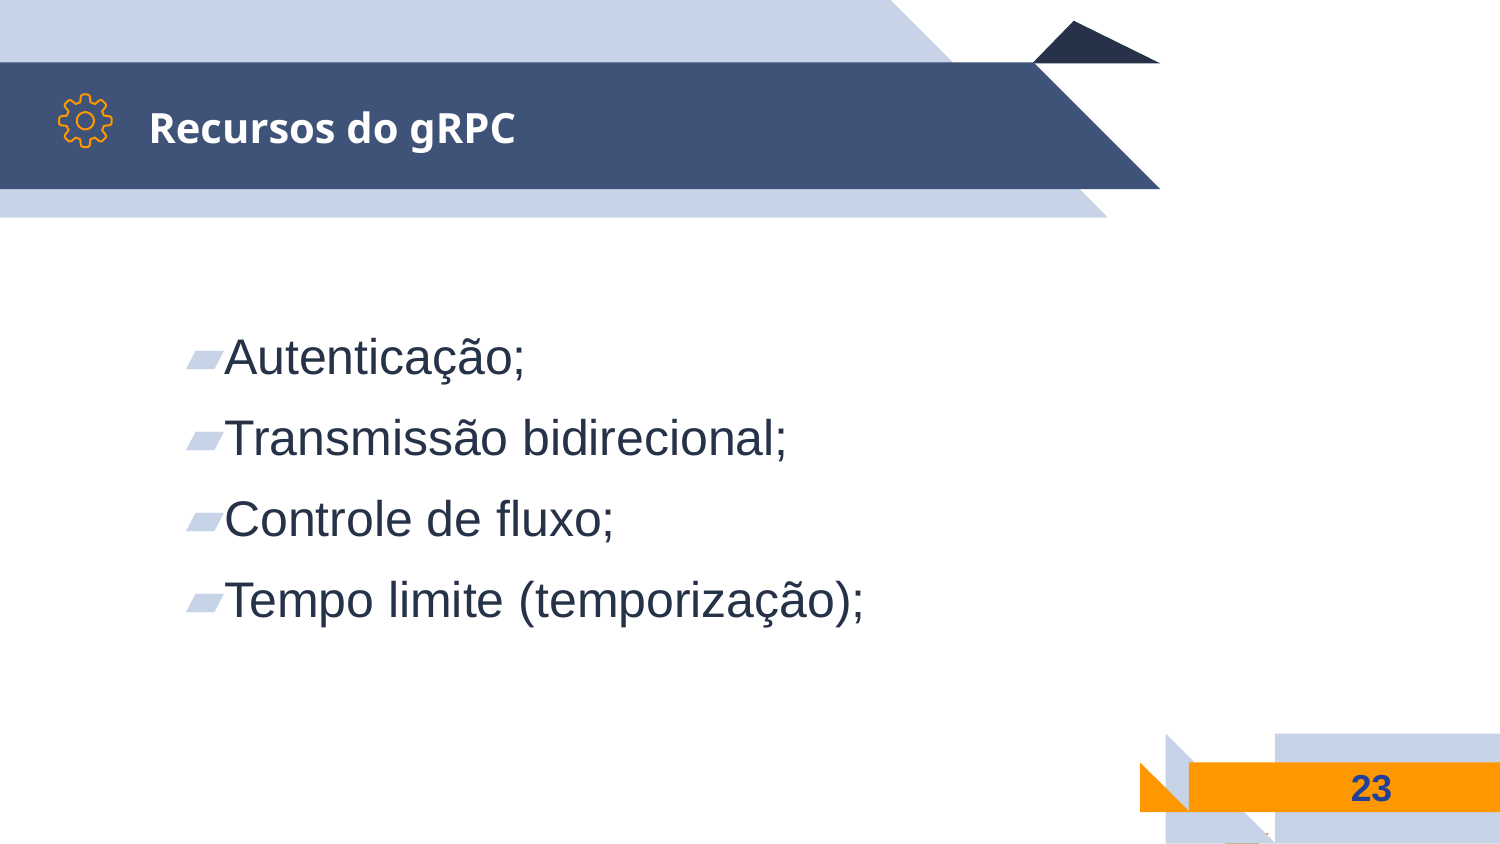

Recursos do gRPC
Autenticação;
Transmissão bidirecional;
Controle de fluxo;
Tempo limite (temporização);
23